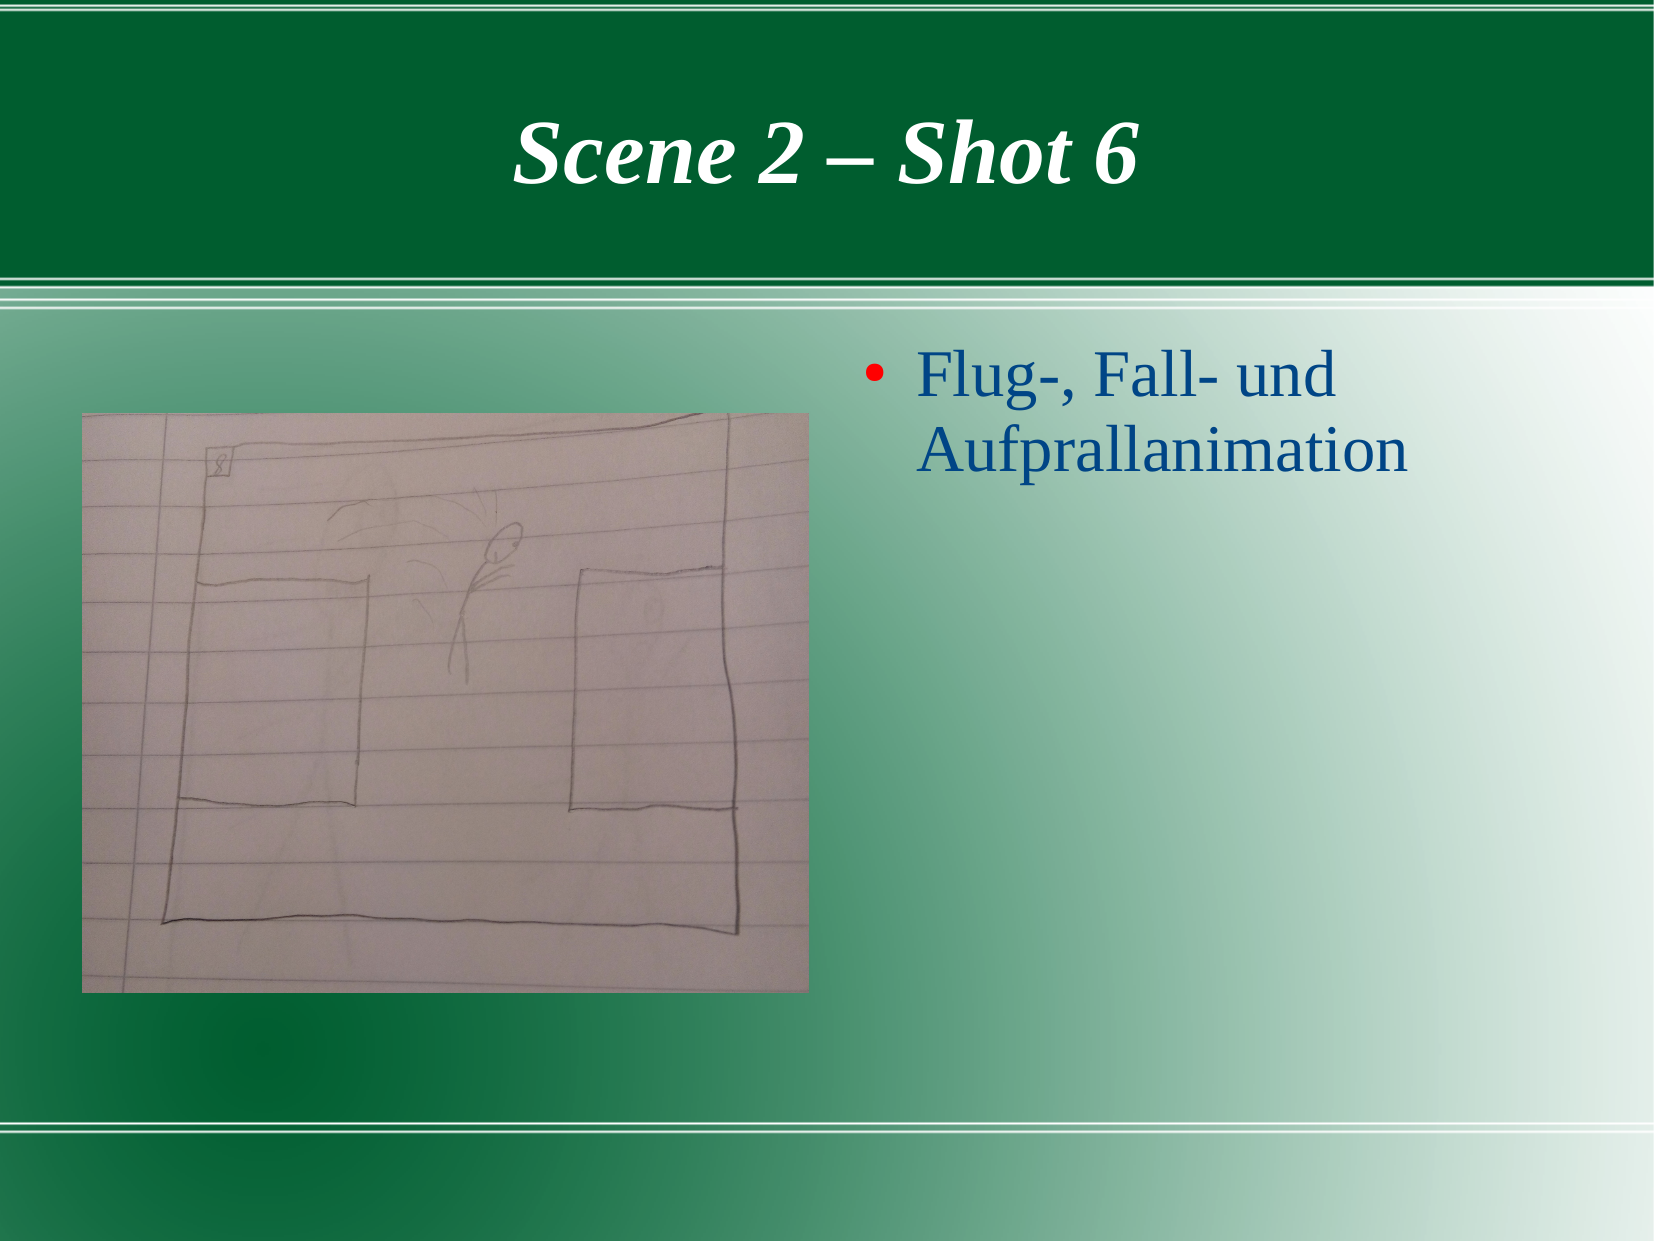

# Scene 2 – Shot 6
Flug-, Fall- und Aufprallanimation